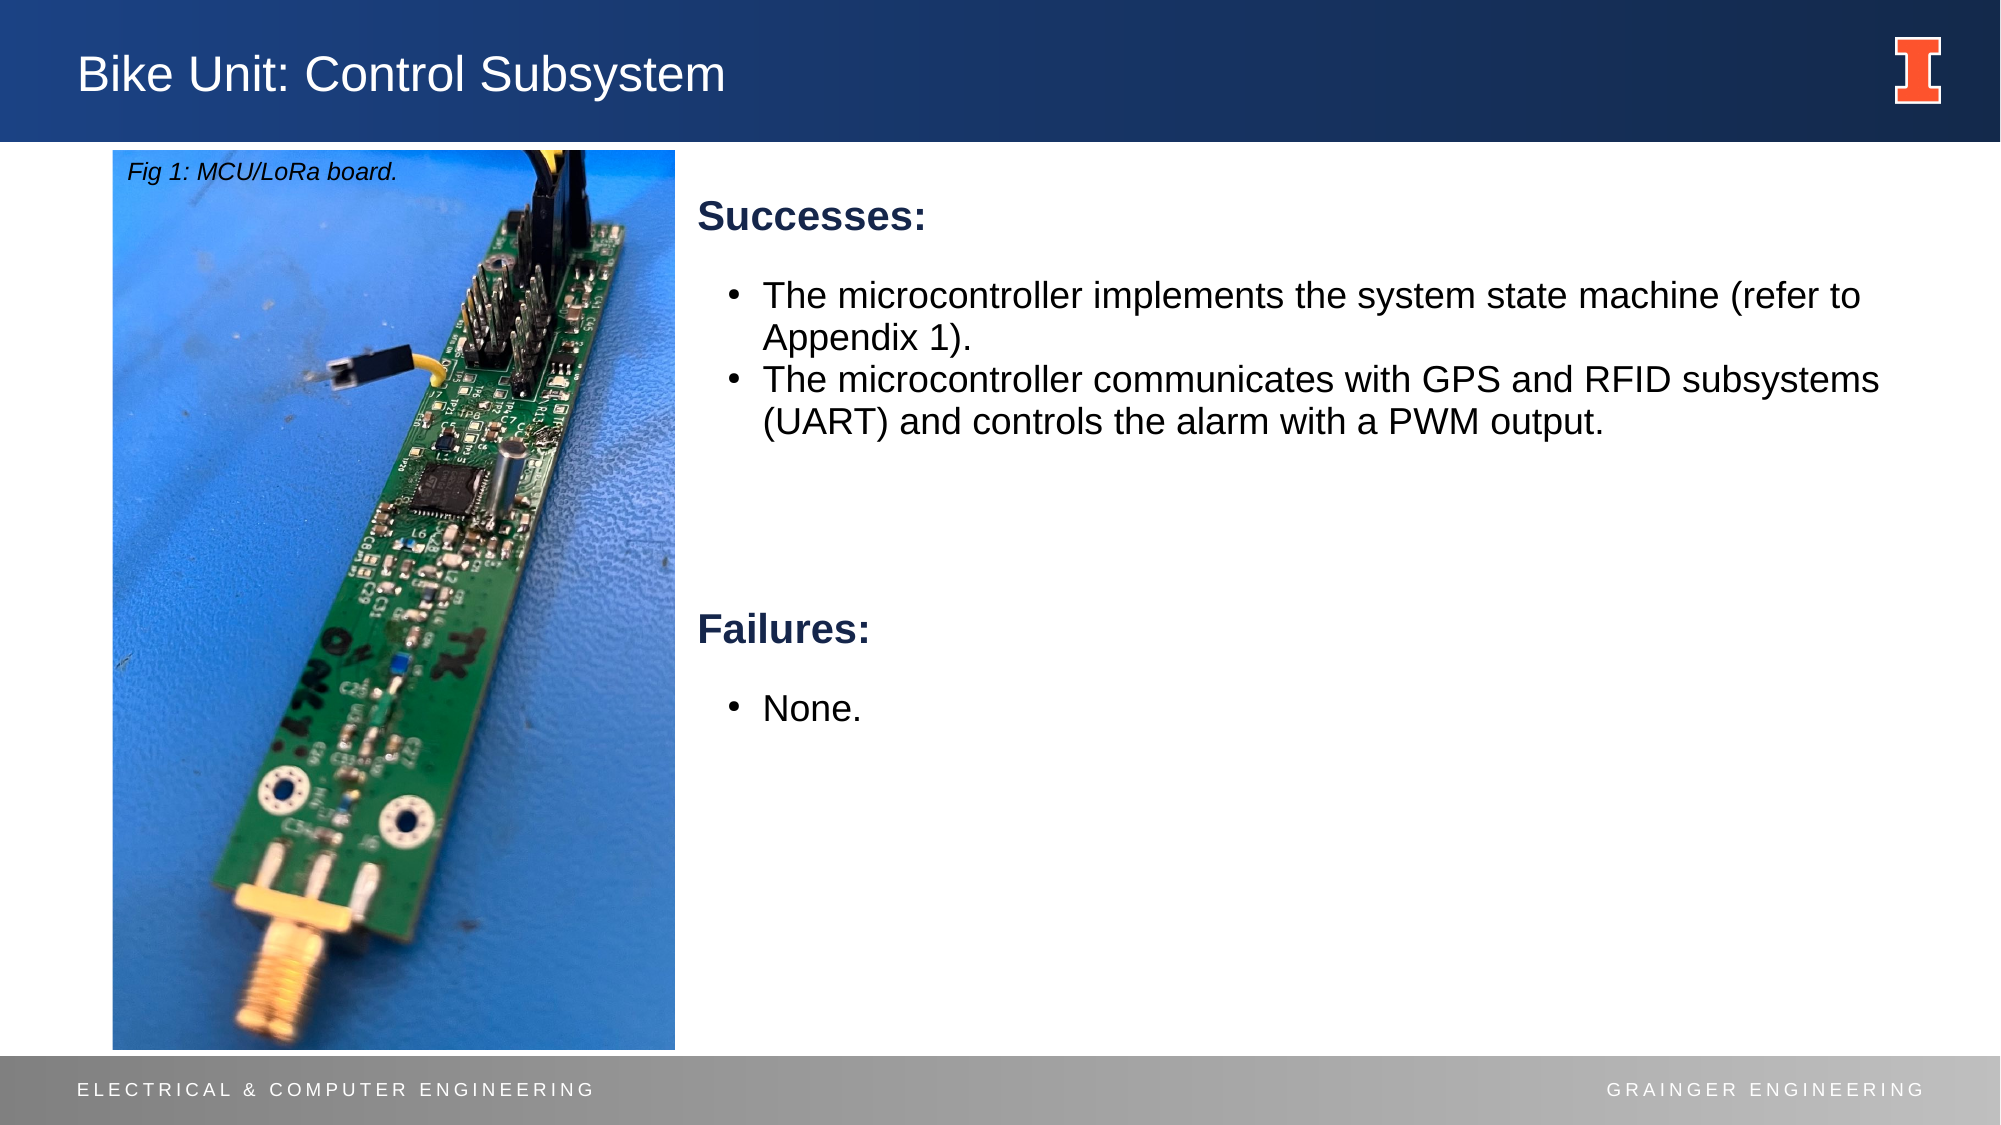

Bike Unit: Control Subsystem
Fig 1: MCU/LoRa board.
Successes:
The microcontroller implements the system state machine (refer to Appendix 1).
The microcontroller communicates with GPS and RFID subsystems (UART) and controls the alarm with a PWM output.
Failures:
None.
ELECTRICAL & COMPUTER ENGINEERING
GRAINGER ENGINEERING